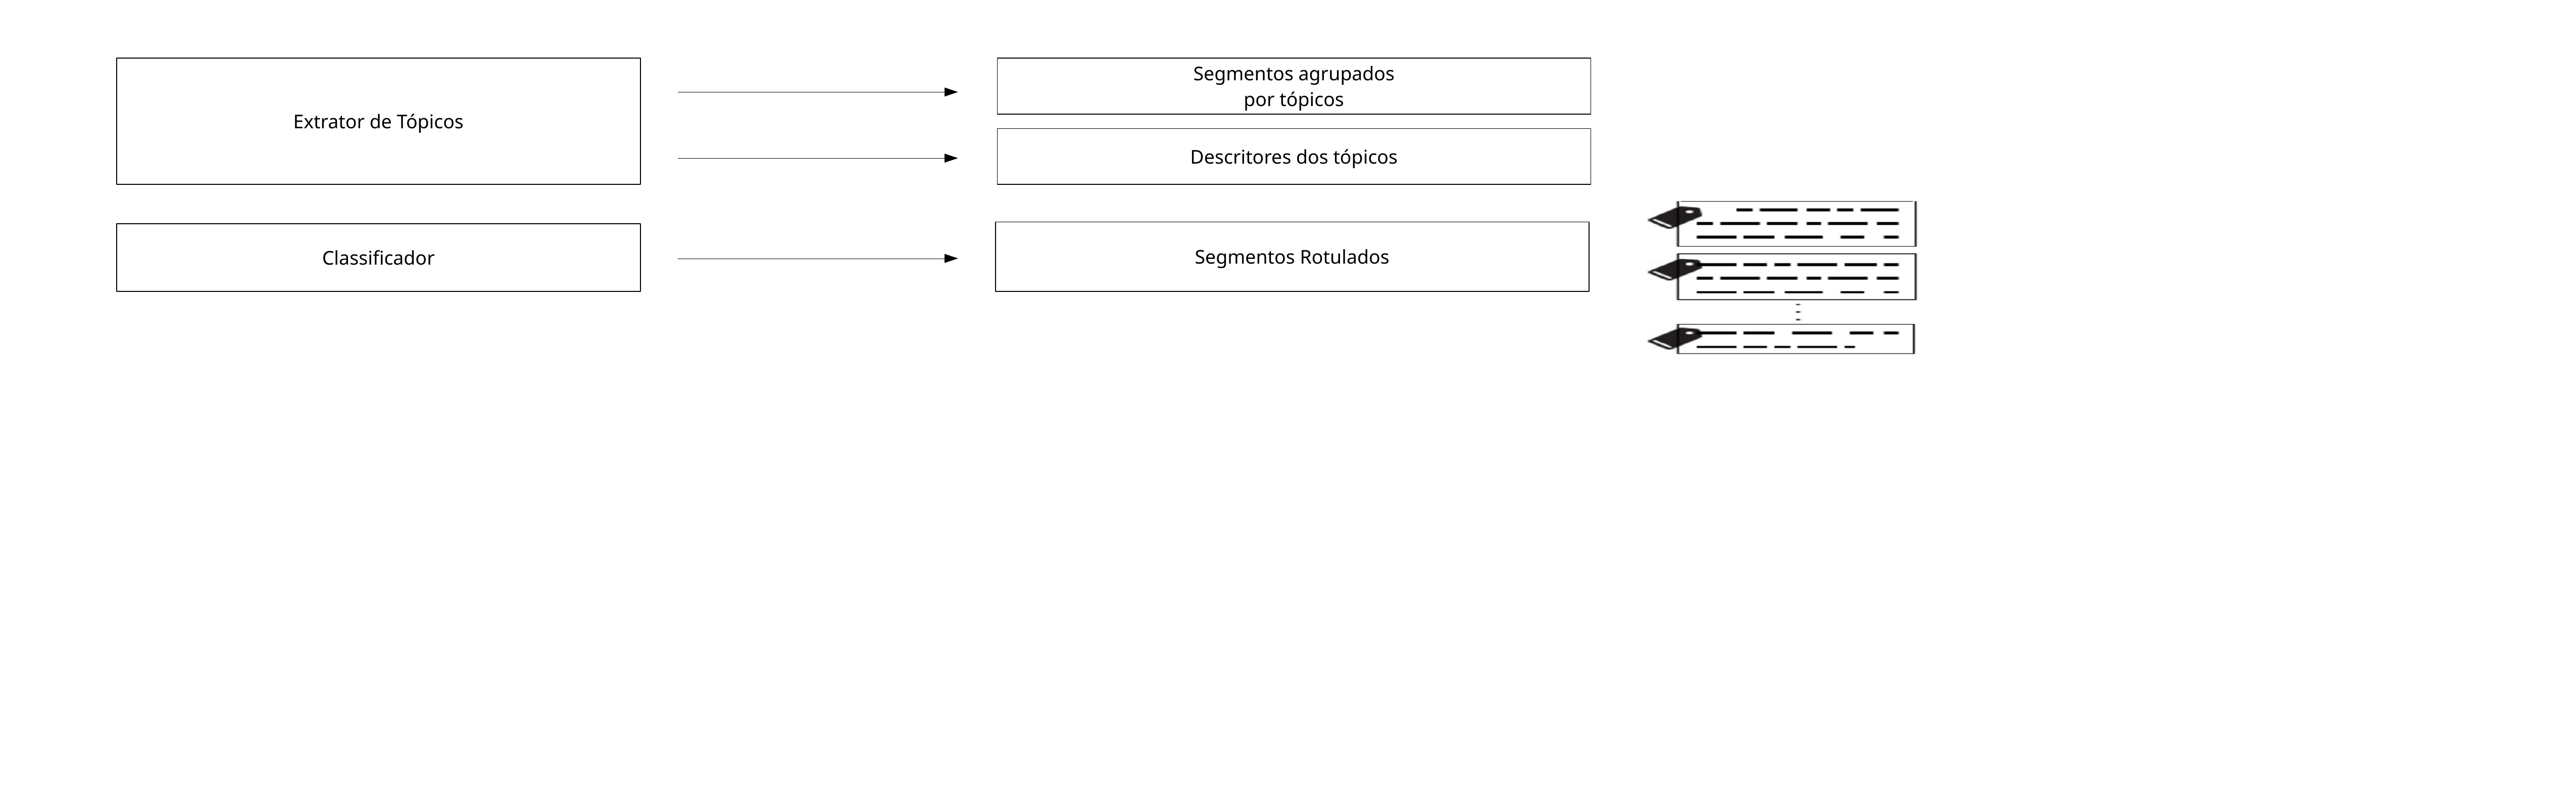

Extrator de Tópicos
Segmentos agrupados
por tópicos
Descritores dos tópicos
Segmentos Rotulados
Classificador